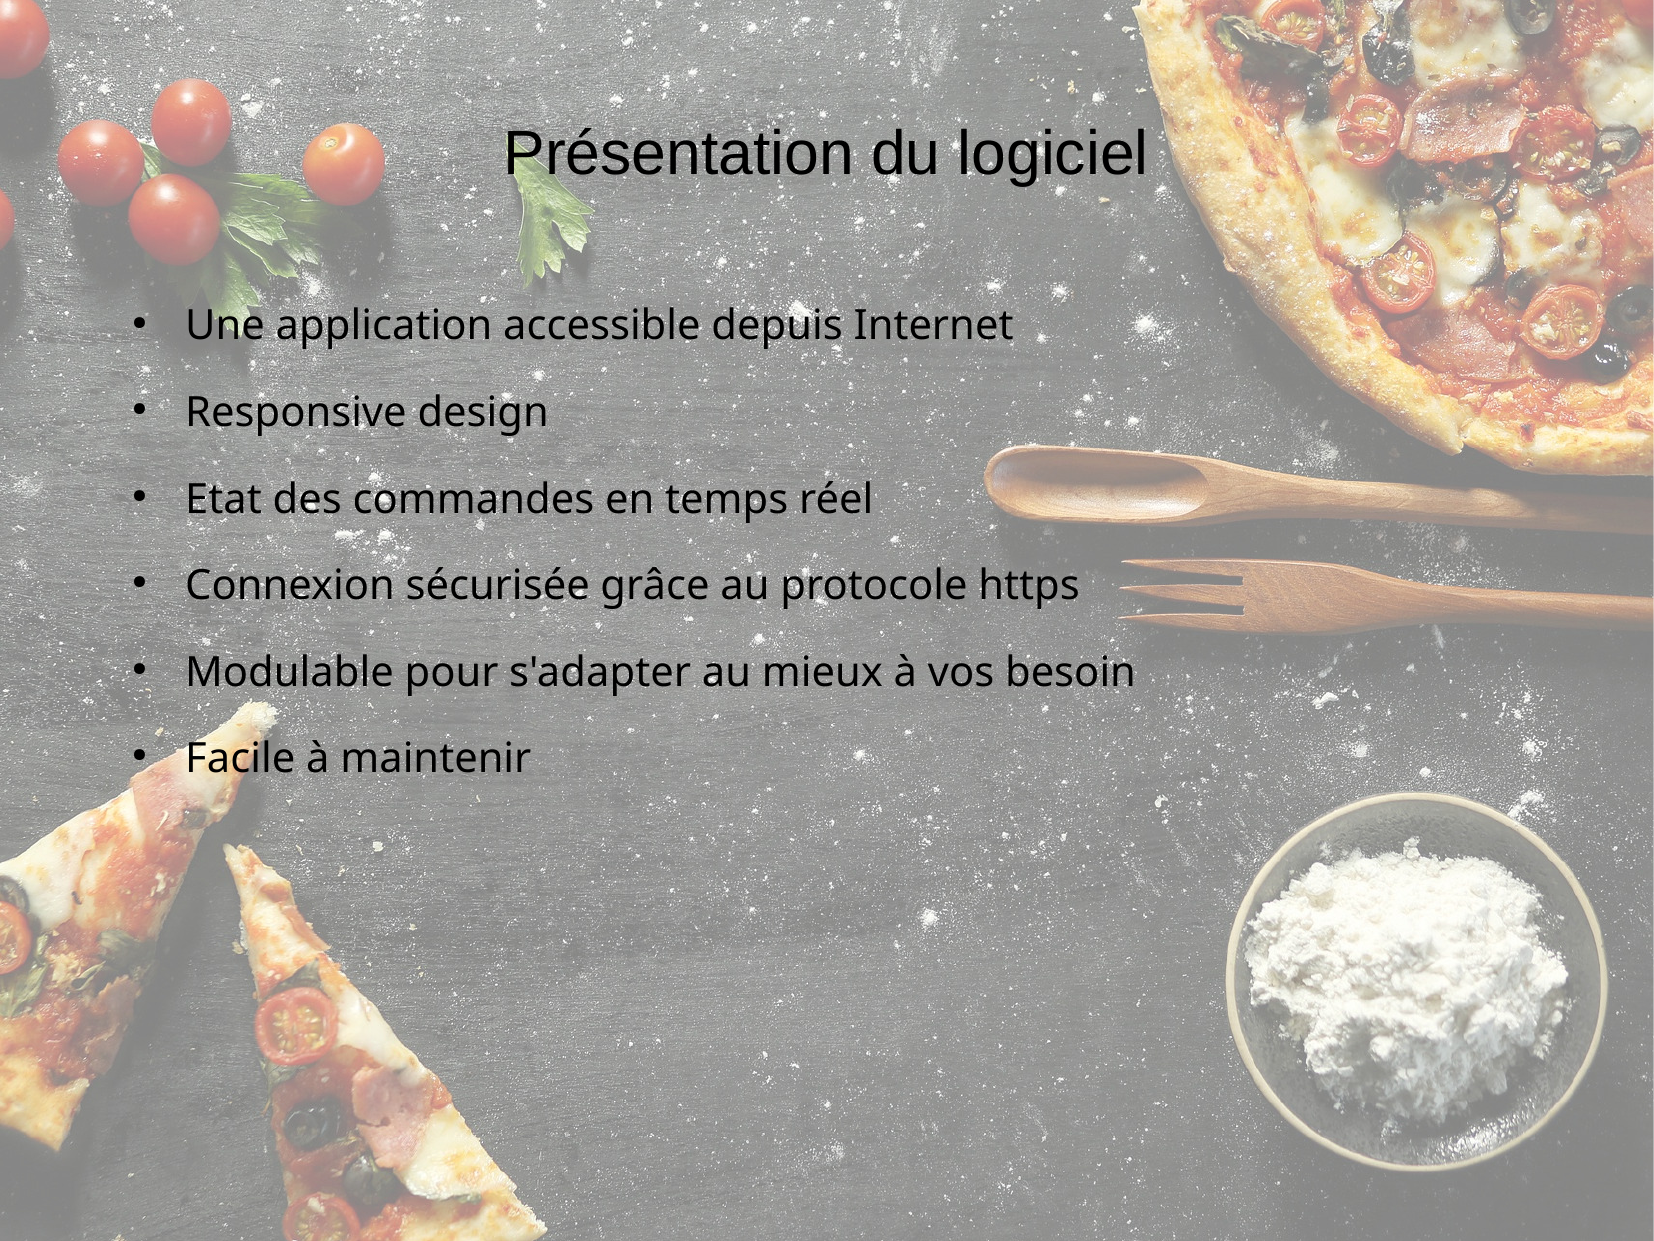

# Présentation du logiciel
Une application accessible depuis Internet
Responsive design
Etat des commandes en temps réel
Connexion sécurisée grâce au protocole https
Modulable pour s'adapter au mieux à vos besoin
Facile à maintenir